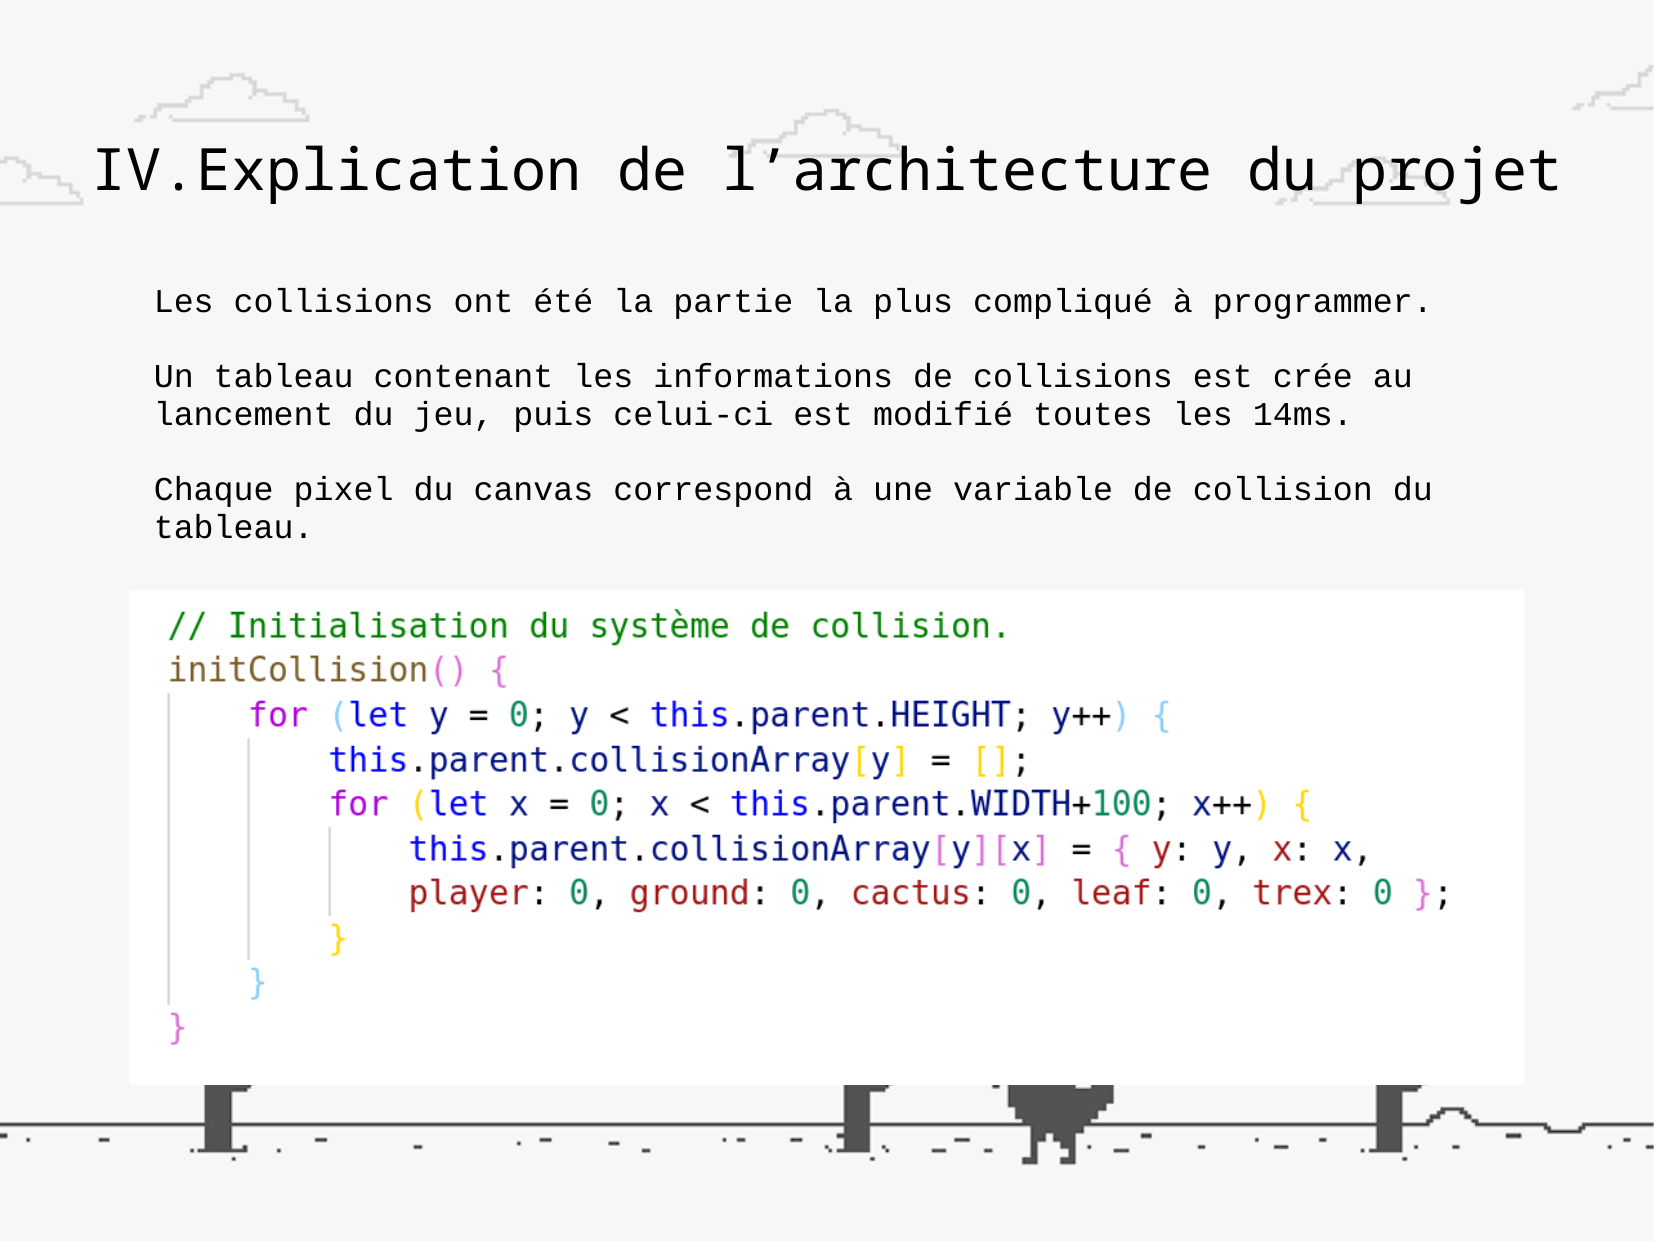

# IV.Explication de l’architecture du projet
Les collisions ont été la partie la plus compliqué à programmer.
Un tableau contenant les informations de collisions est crée au lancement du jeu, puis celui-ci est modifié toutes les 14ms.
Chaque pixel du canvas correspond à une variable de collision du tableau.